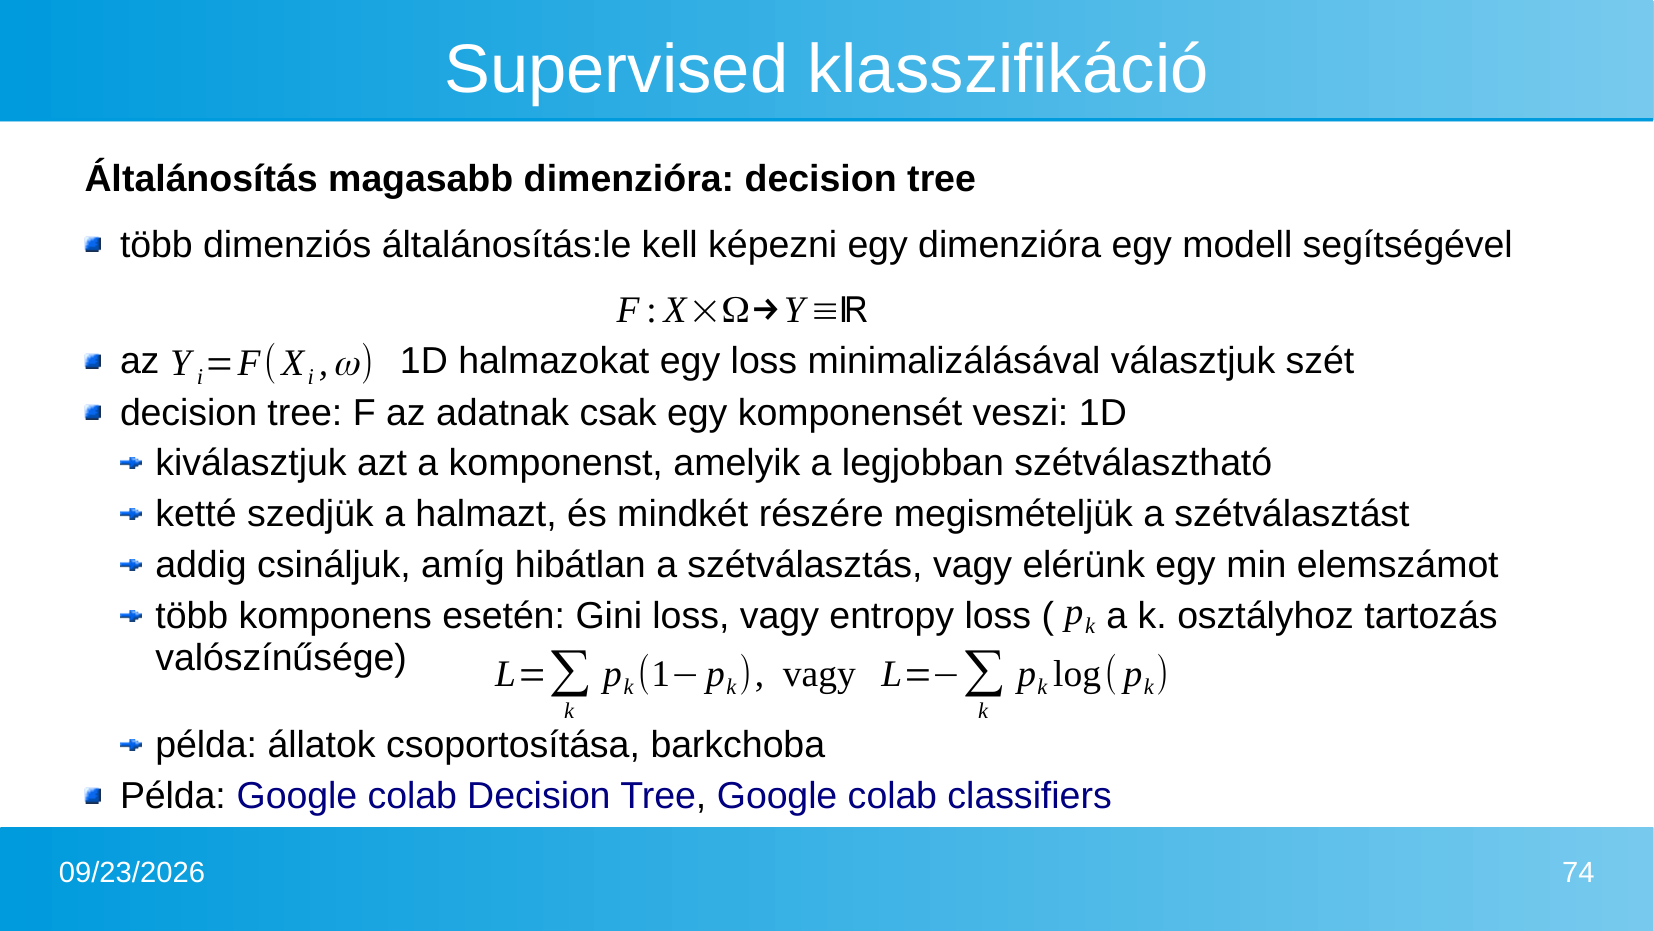

# Supervised klasszifikáció
Általánosítás magasabb dimenzióra: decision tree
több dimenziós általánosítás:le kell képezni egy dimenzióra egy modell segítségével
az 1D halmazokat egy loss minimalizálásával választjuk szét
decision tree: F az adatnak csak egy komponensét veszi: 1D
kiválasztjuk azt a komponenst, amelyik a legjobban szétválasztható
ketté szedjük a halmazt, és mindkét részére megismételjük a szétválasztást
addig csináljuk, amíg hibátlan a szétválasztás, vagy elérünk egy min elemszámot
több komponens esetén: Gini loss, vagy entropy loss ( a k. osztályhoz tartozás valószínűsége)
példa: állatok csoportosítása, barkchoba
Példa: Google colab Decision Tree, Google colab classifiers
74